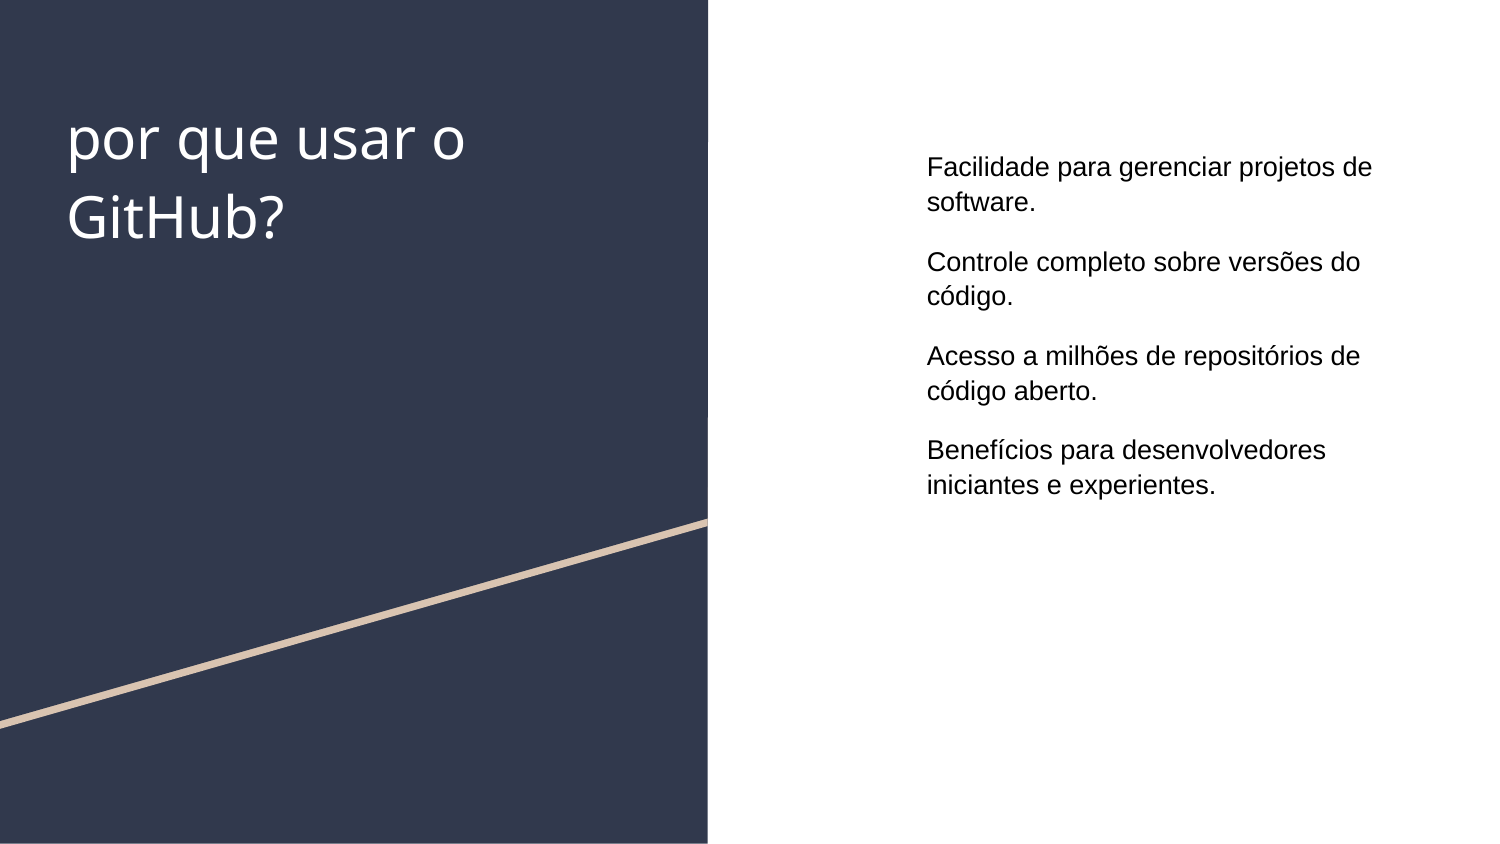

# por que usar o GitHub?
Facilidade para gerenciar projetos de software.
Controle completo sobre versões do código.
Acesso a milhões de repositórios de código aberto.
Benefícios para desenvolvedores iniciantes e experientes.